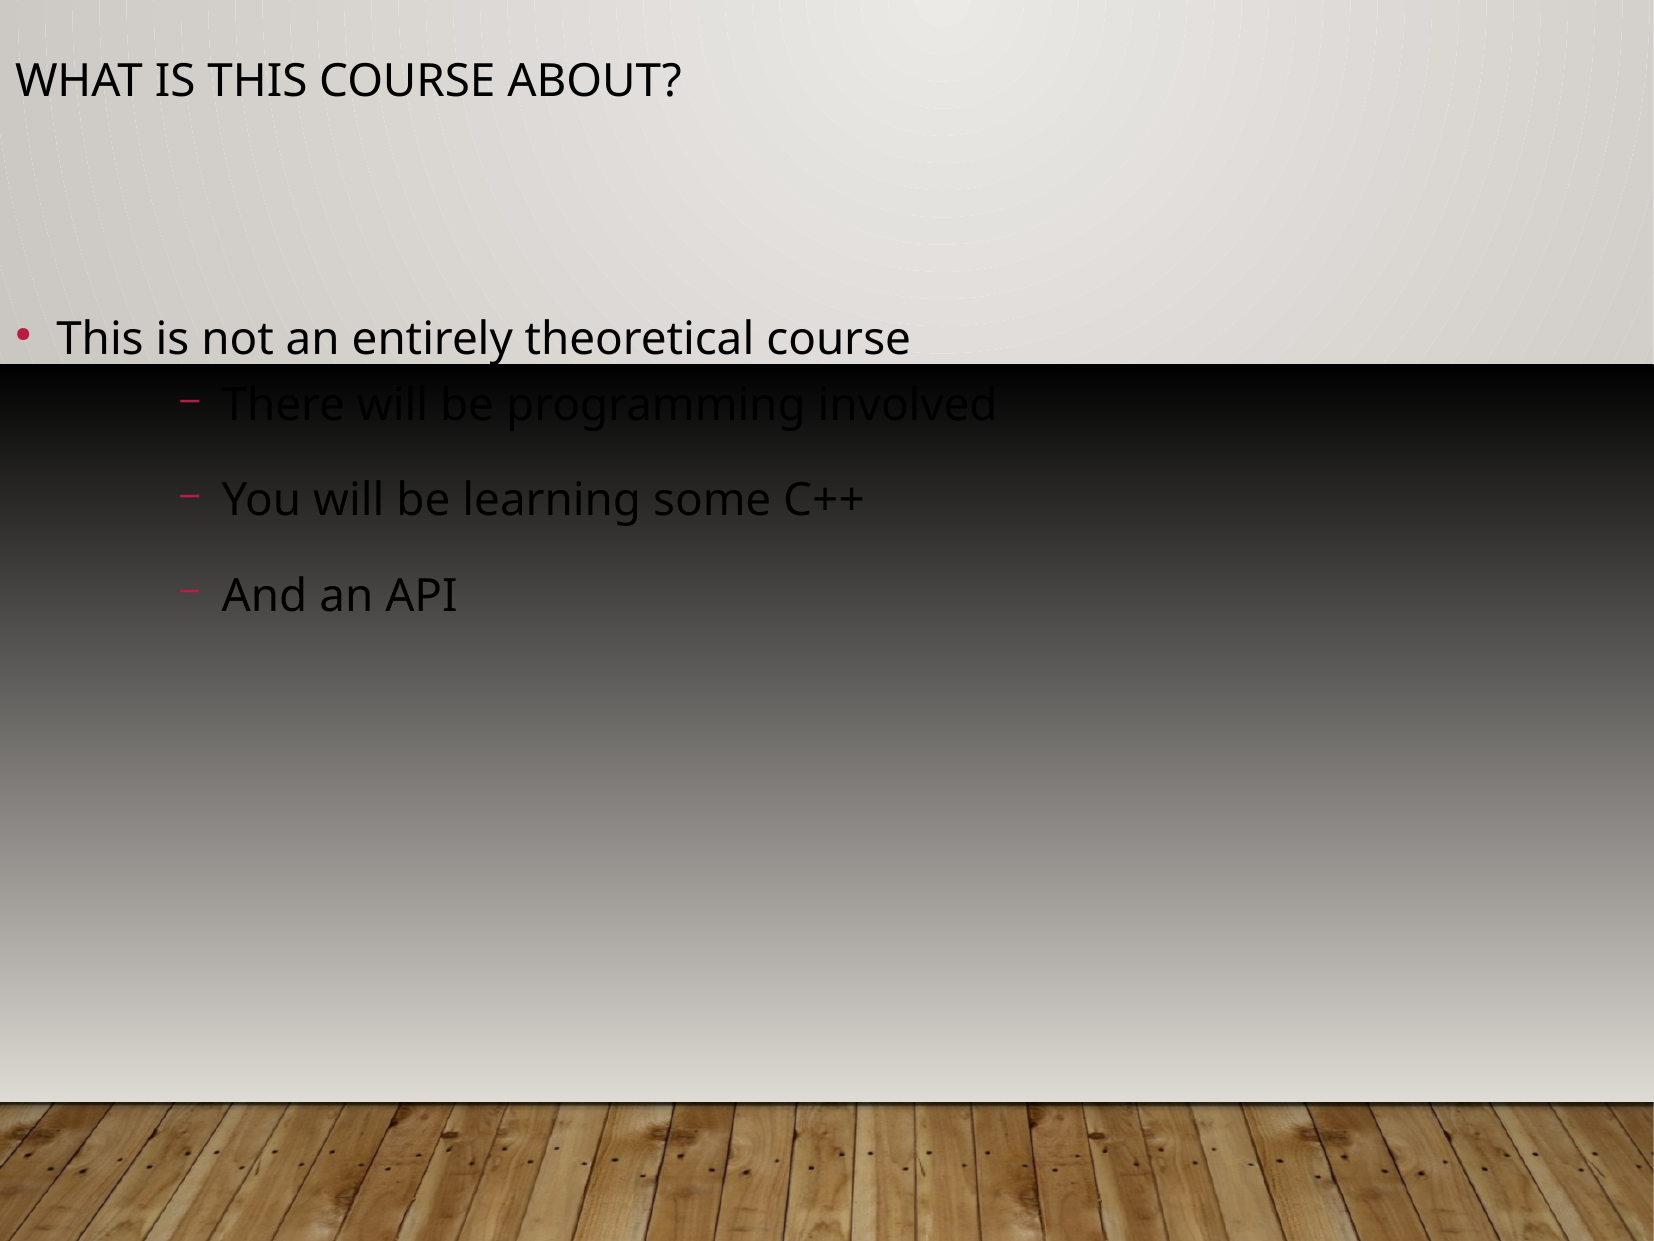

# What is this course about?
This is not an entirely theoretical course
There will be programming involved
You will be learning some C++
And an API